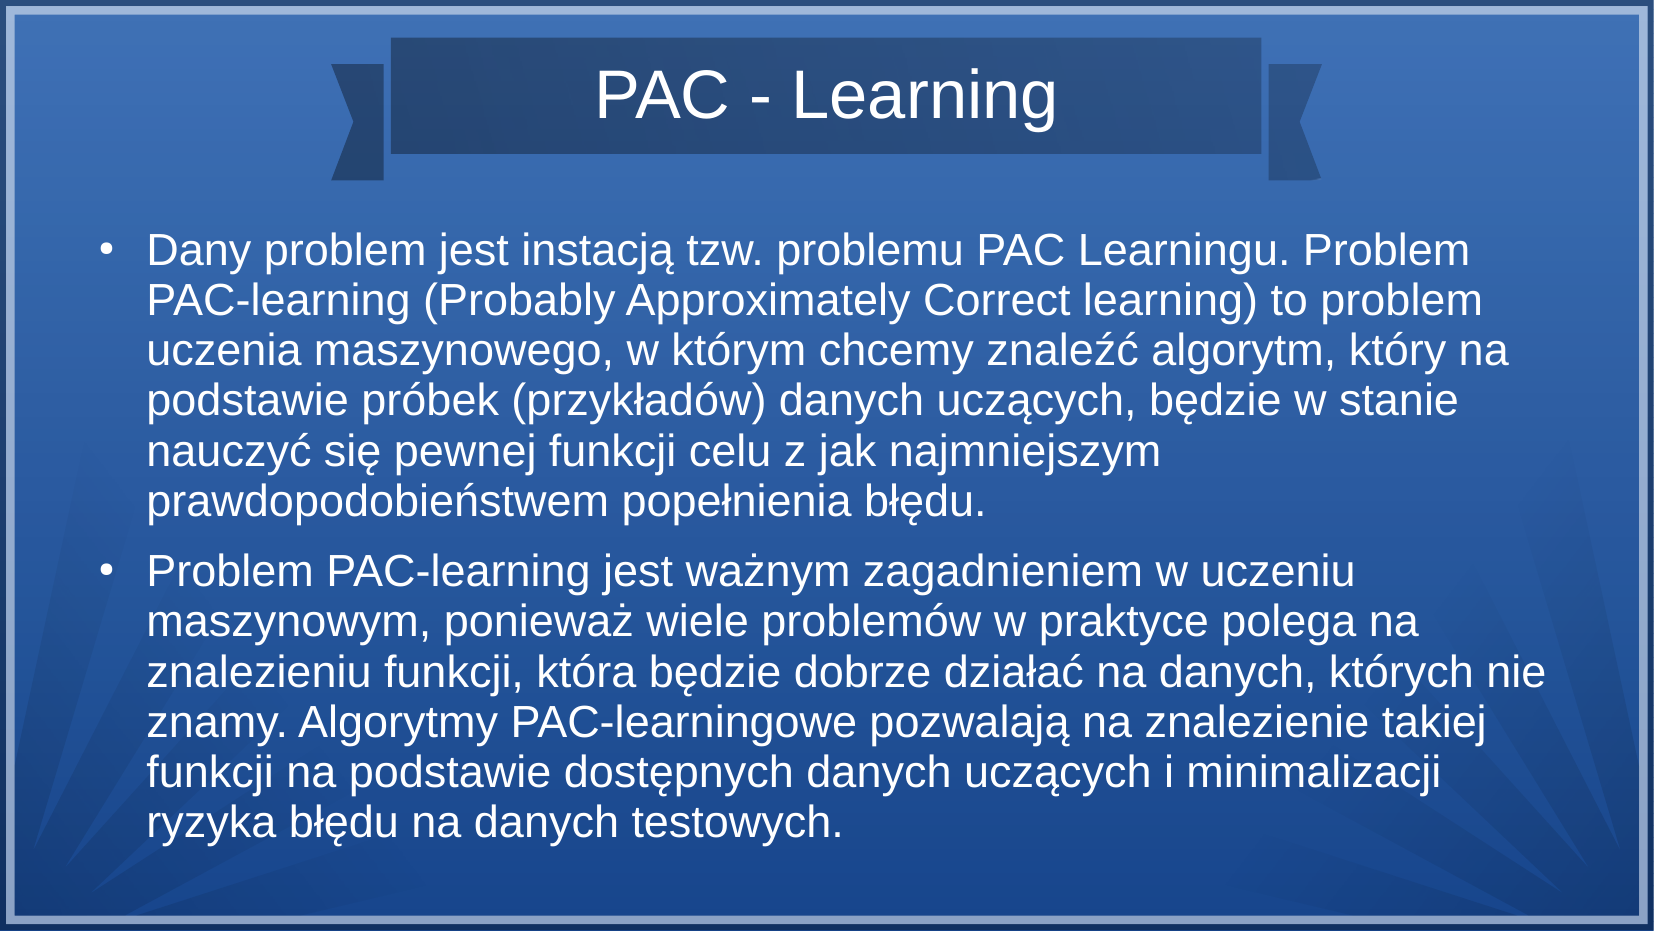

# PAC - Learning
Dany problem jest instacją tzw. problemu PAC Learningu. Problem PAC-learning (Probably Approximately Correct learning) to problem uczenia maszynowego, w którym chcemy znaleźć algorytm, który na podstawie próbek (przykładów) danych uczących, będzie w stanie nauczyć się pewnej funkcji celu z jak najmniejszym prawdopodobieństwem popełnienia błędu.
Problem PAC-learning jest ważnym zagadnieniem w uczeniu maszynowym, ponieważ wiele problemów w praktyce polega na znalezieniu funkcji, która będzie dobrze działać na danych, których nie znamy. Algorytmy PAC-learningowe pozwalają na znalezienie takiej funkcji na podstawie dostępnych danych uczących i minimalizacji ryzyka błędu na danych testowych.